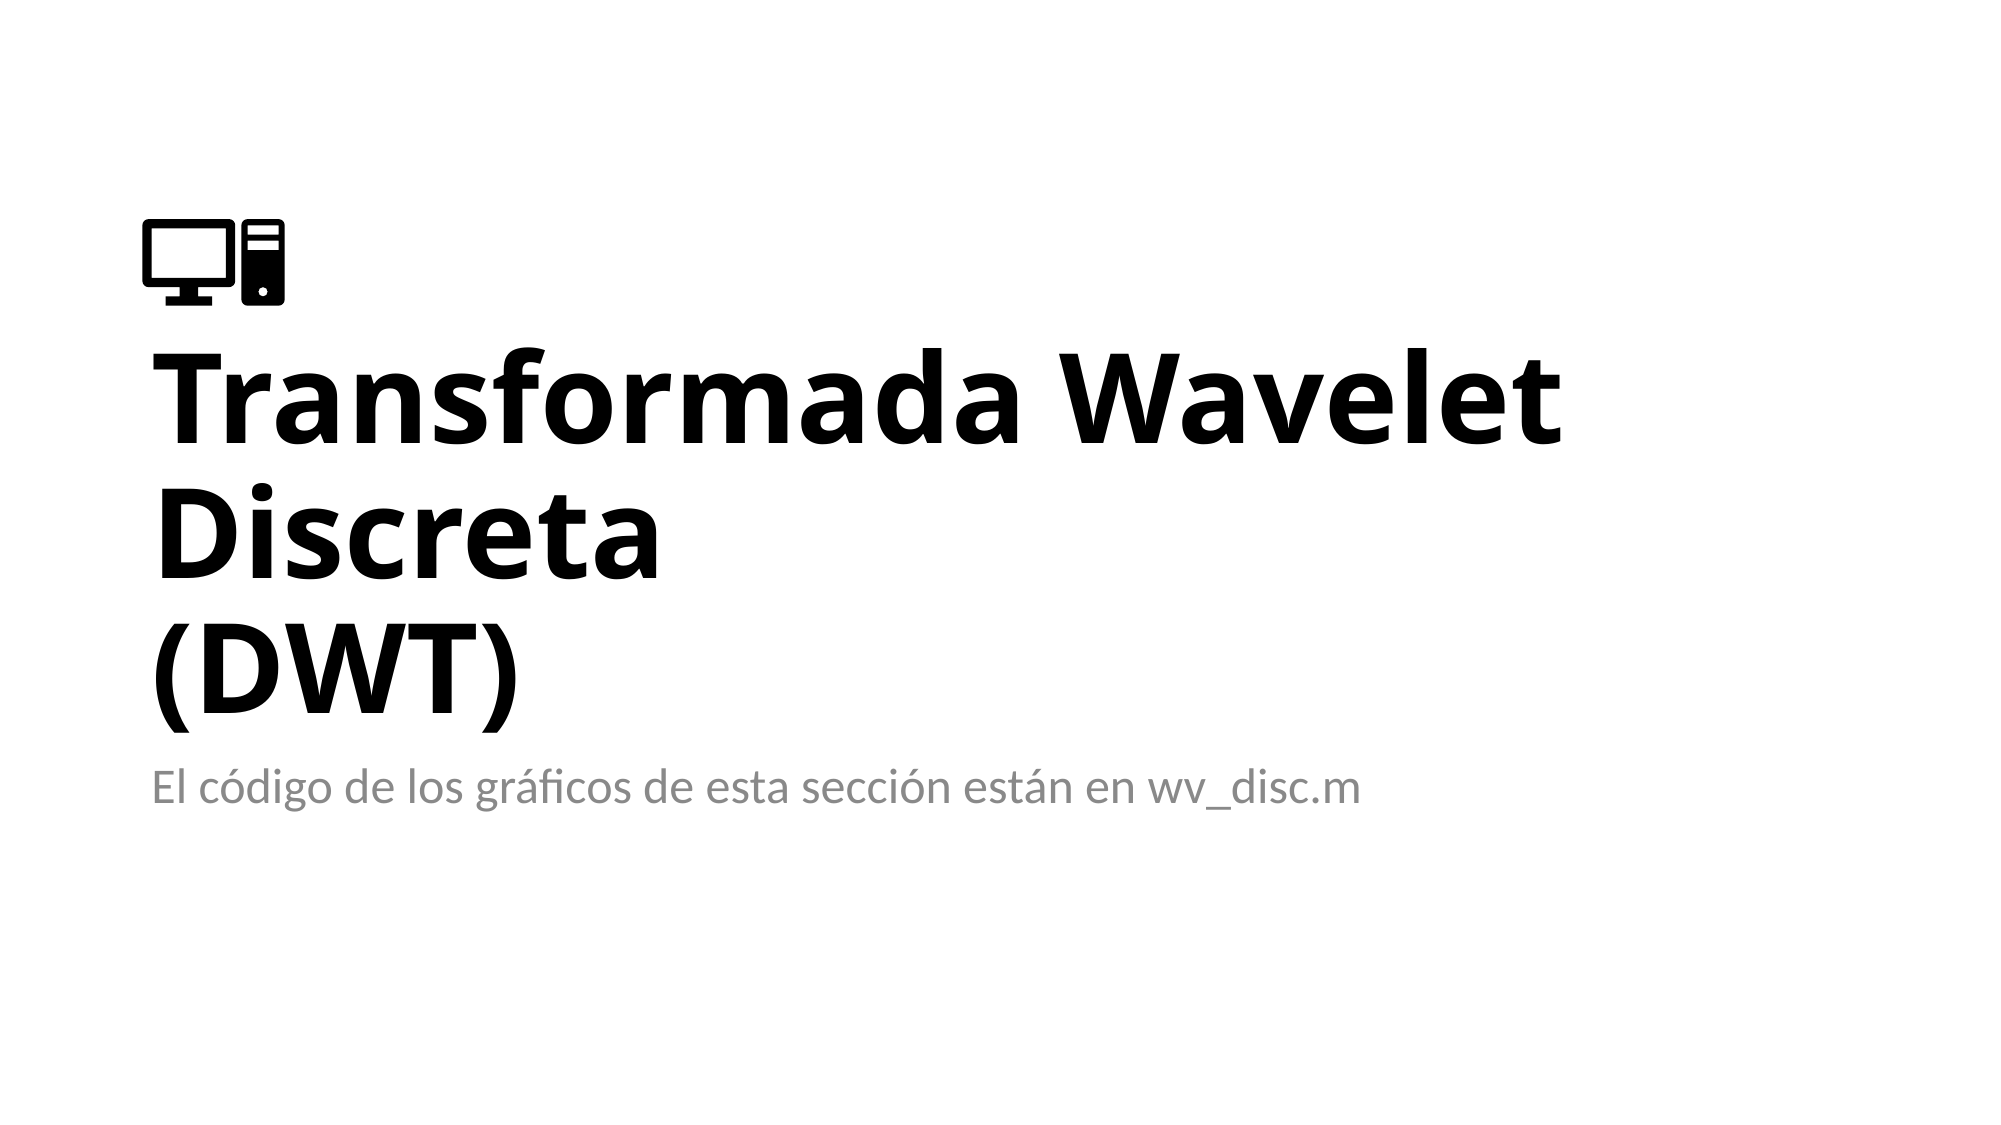

# Transformada Wavelet Discreta (DWT)
El código de los gráficos de esta sección están en wv_disc.m